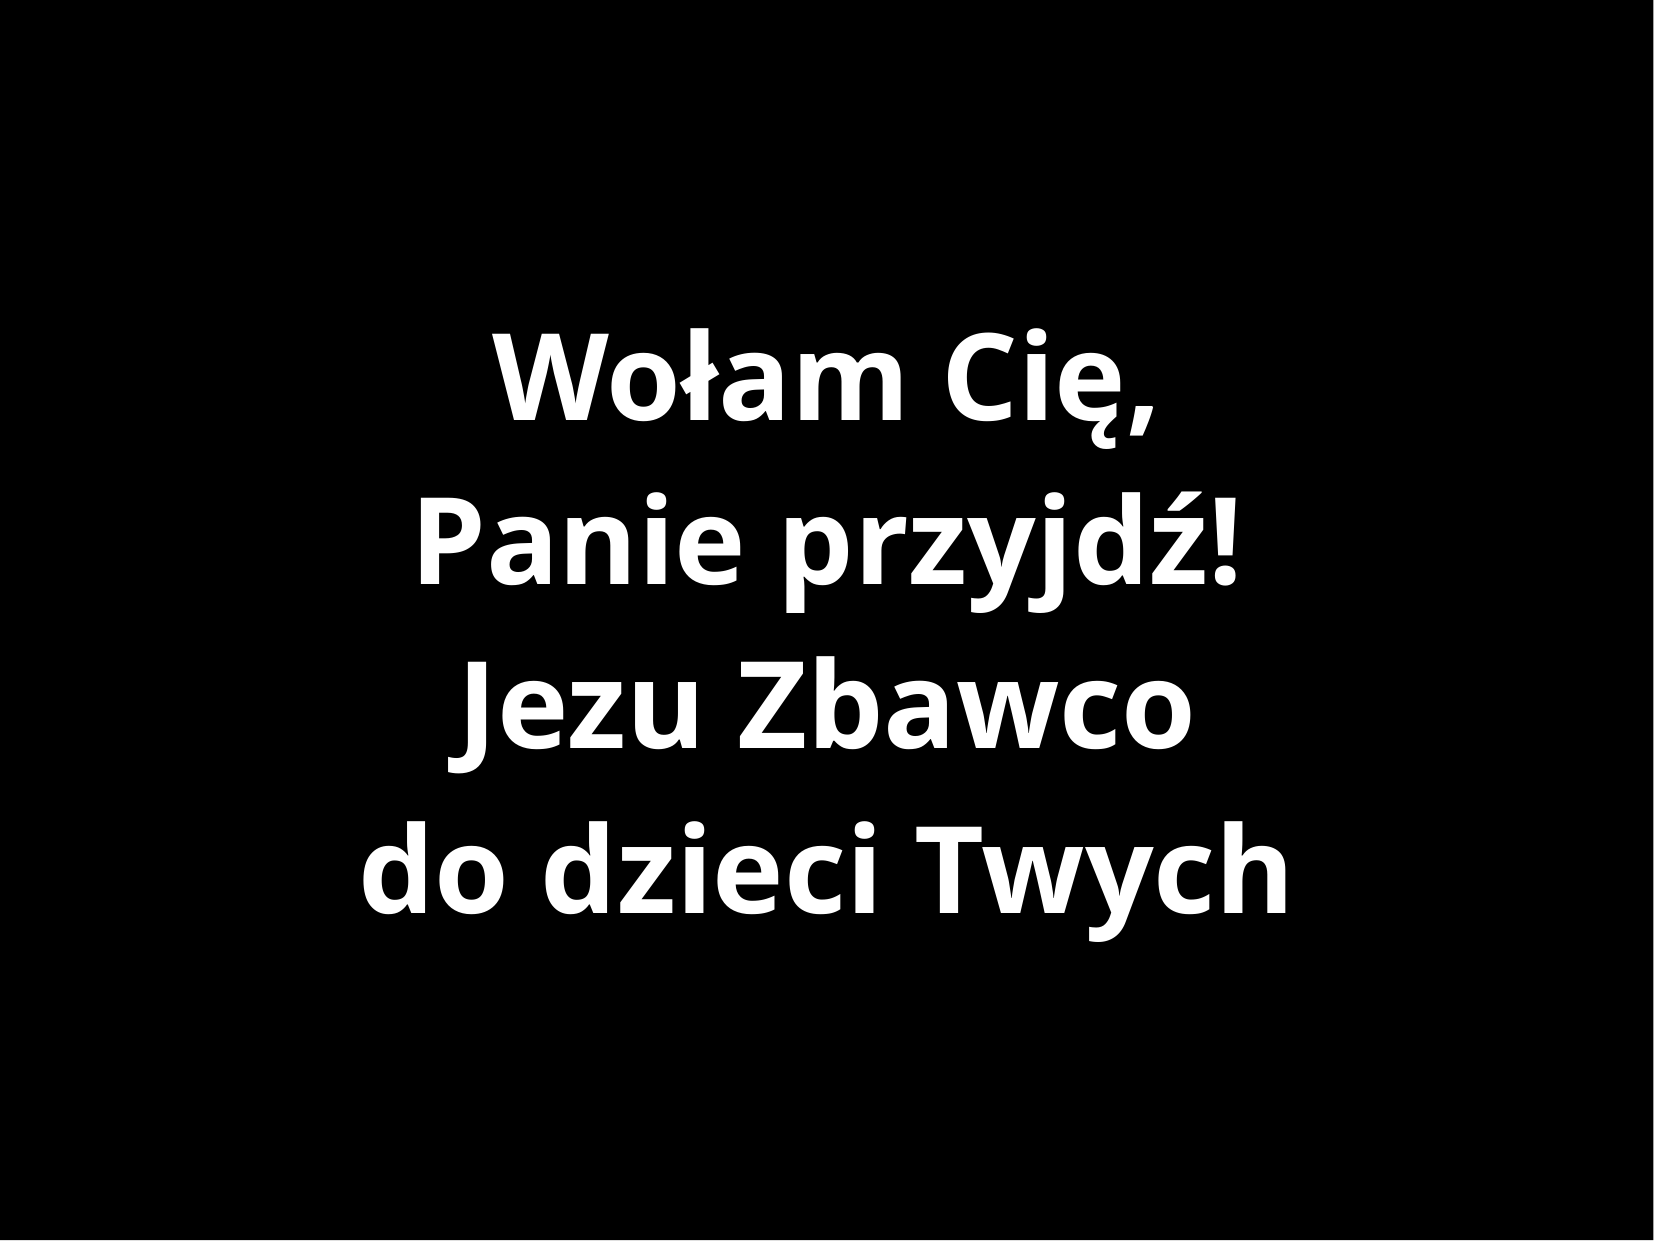

# Wołam Cię, Panie przyjdź! Jezu Zbawco do dzieci Twych